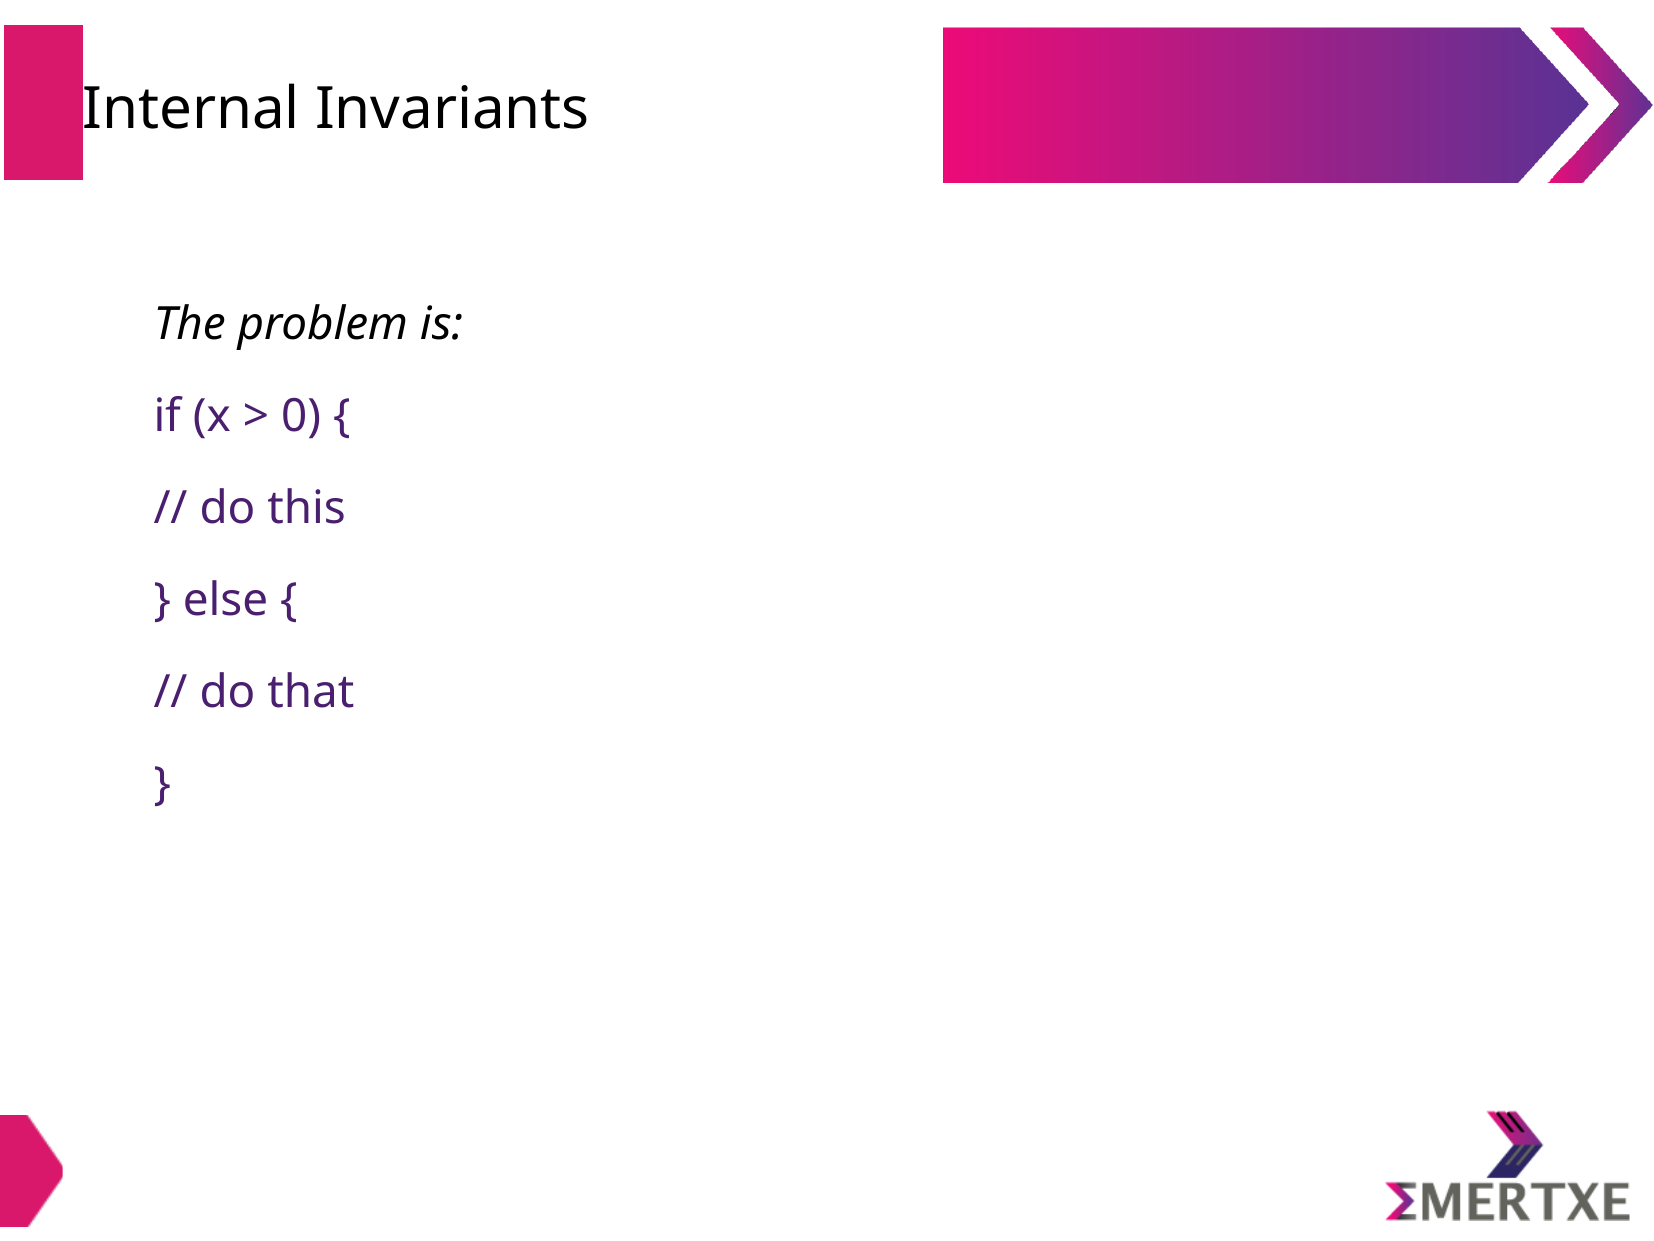

# Internal Invariants
The problem is:
if (x > 0) {
// do this
} else {
// do that
}